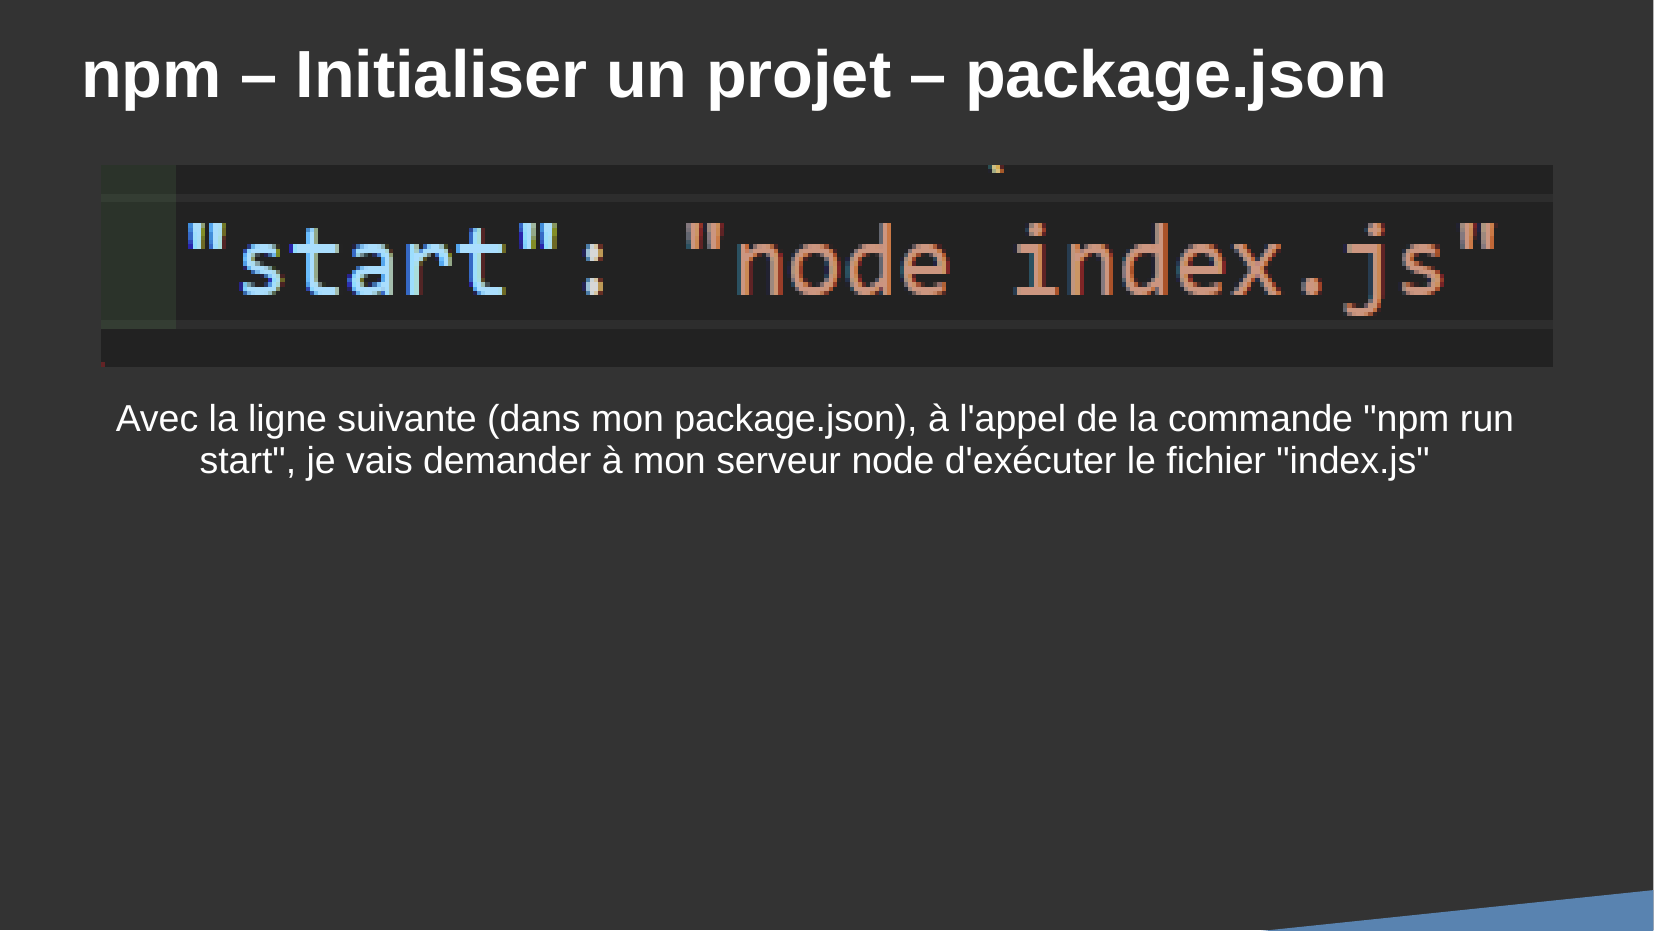

# npm – Initialiser un projet – package.json
Avec la ligne suivante (dans mon package.json), à l'appel de la commande "npm run start", je vais demander à mon serveur node d'exécuter le fichier "index.js"